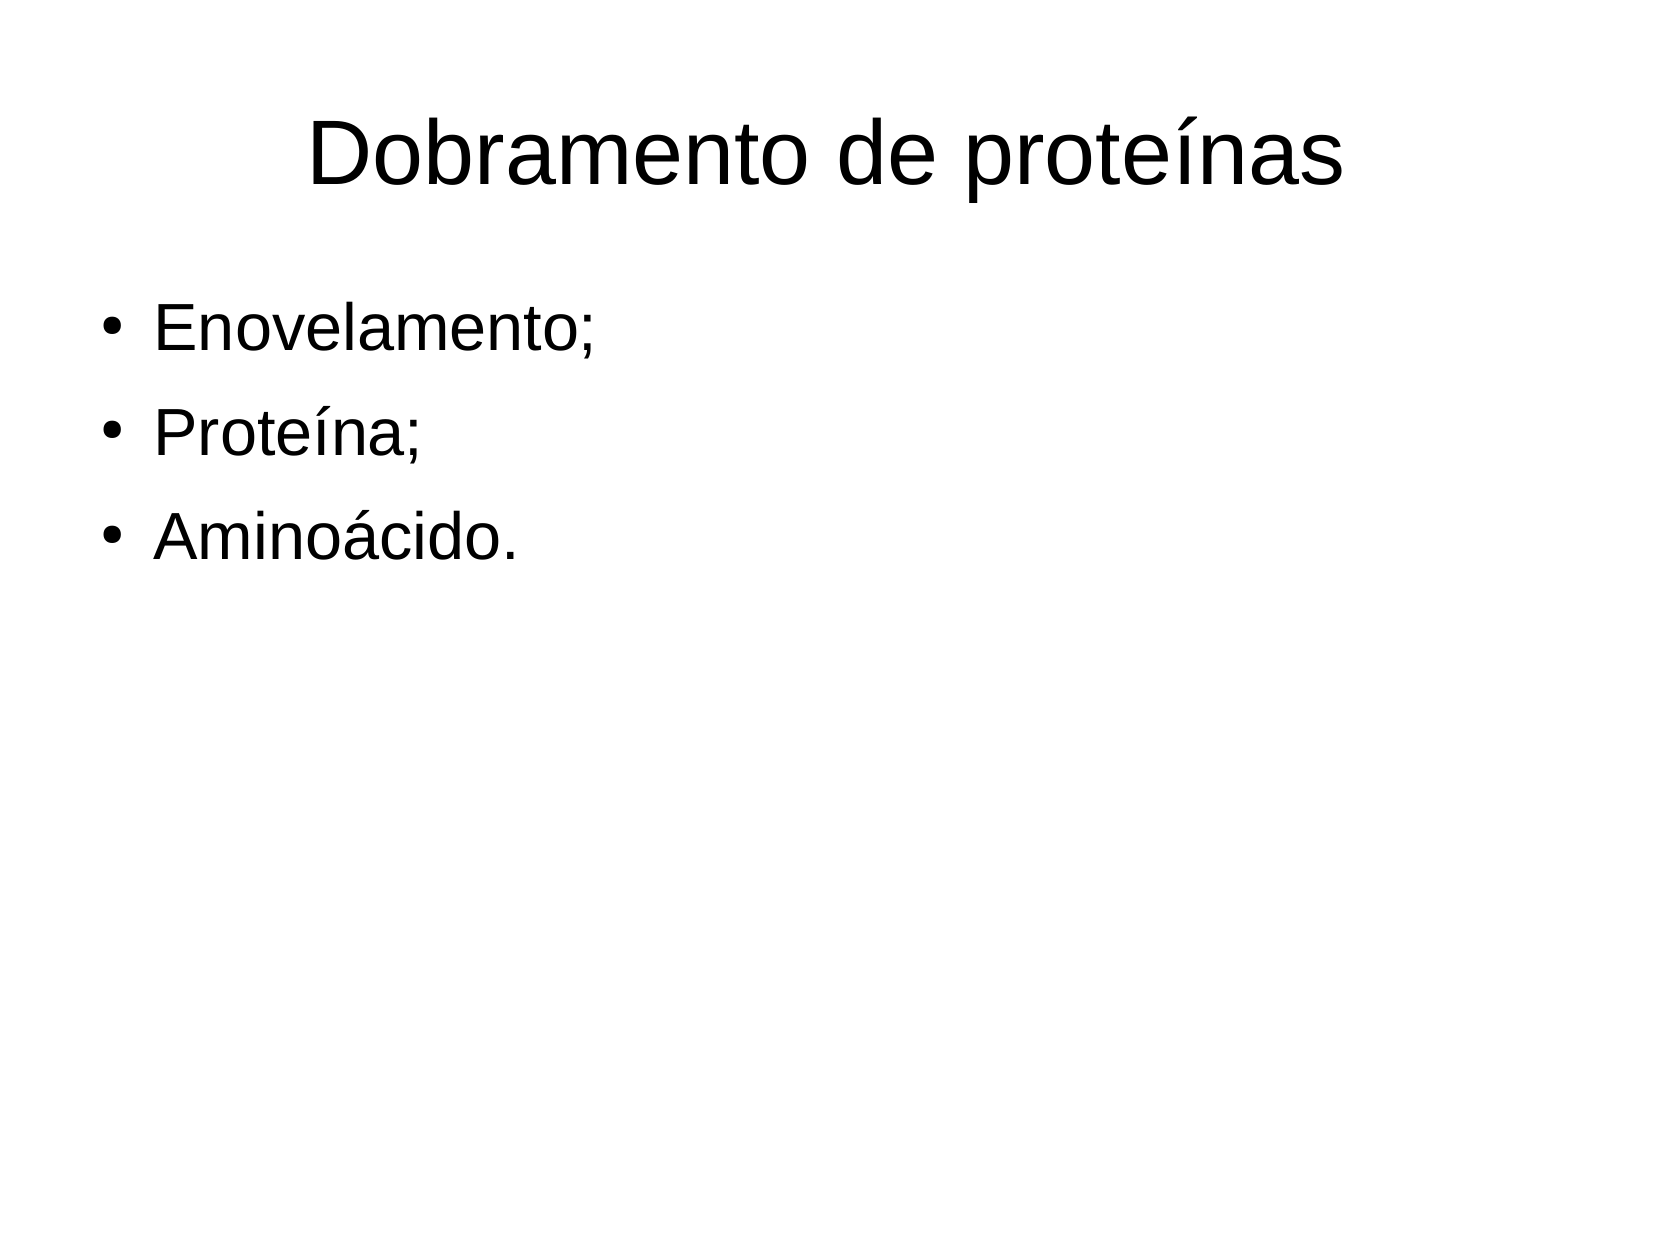

# Dobramento de proteínas
Enovelamento;
Proteína;
Aminoácido.